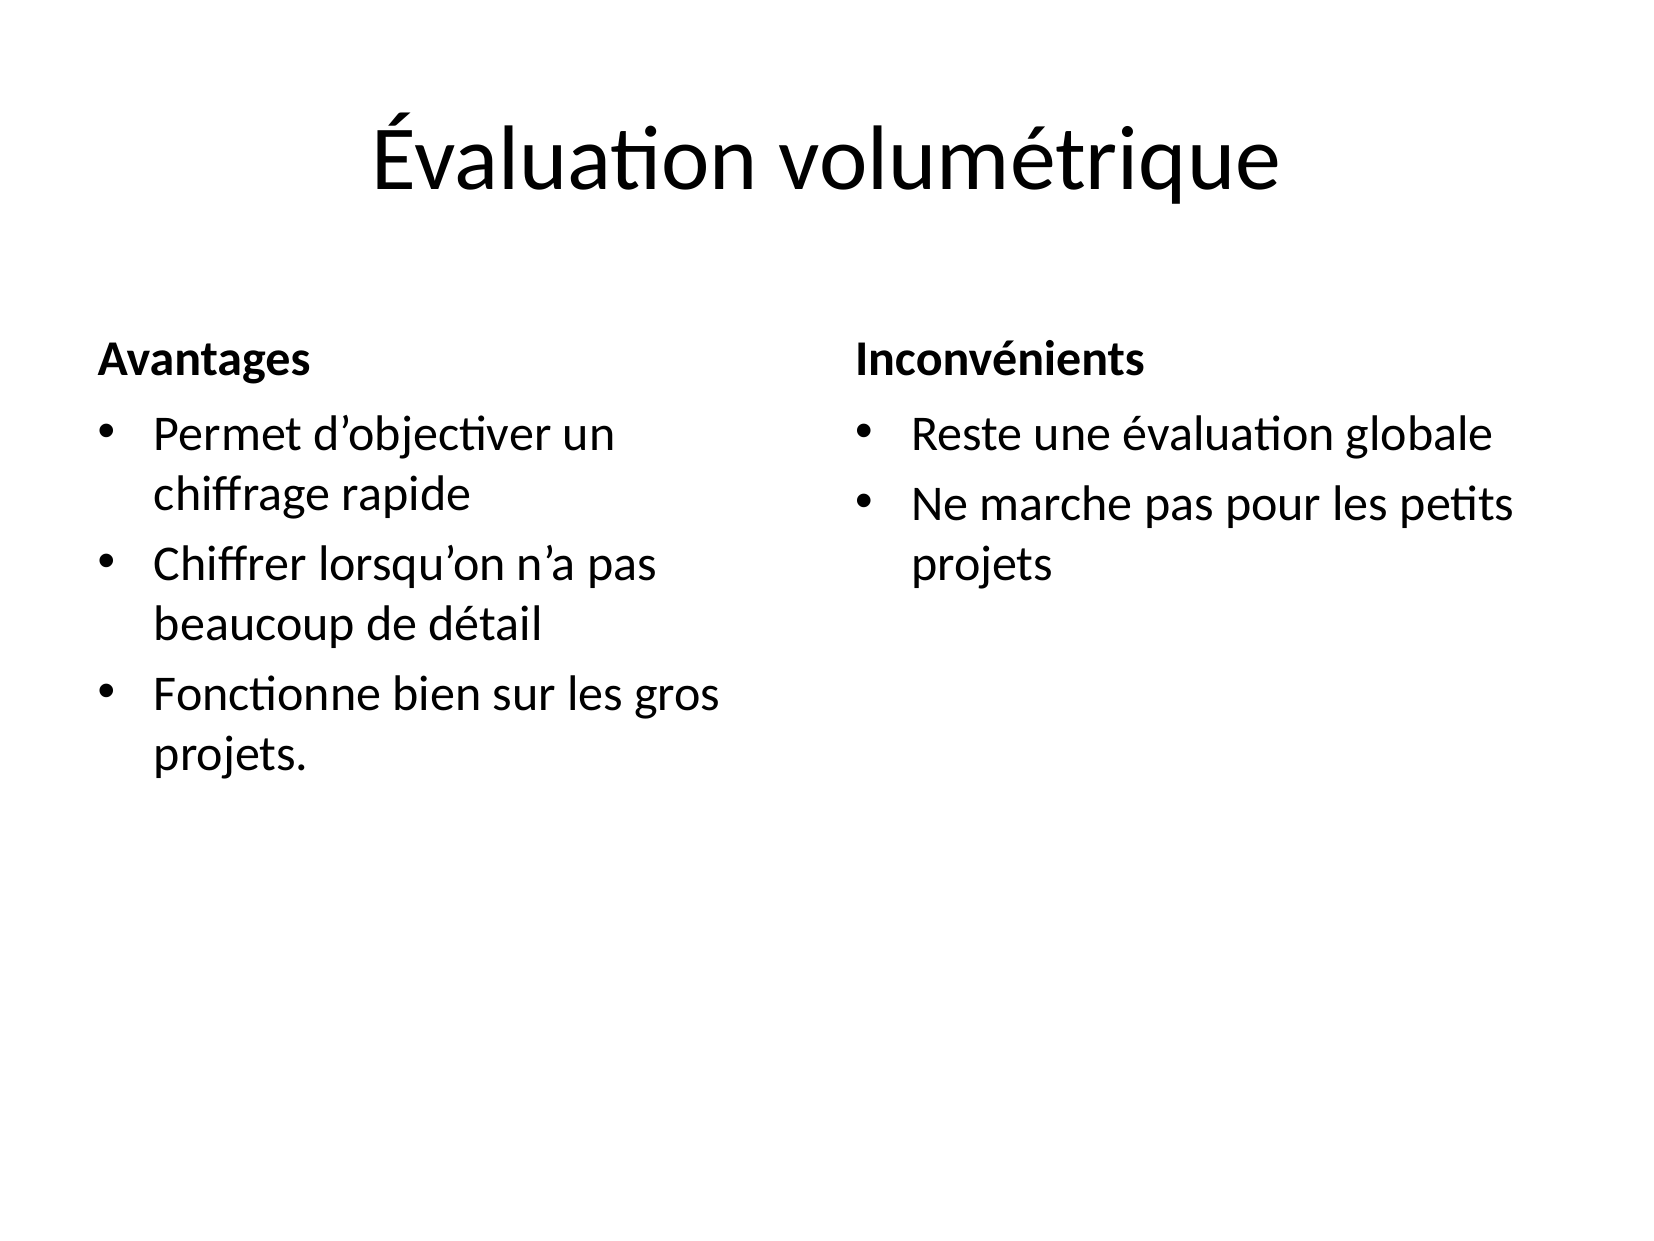

# Évaluation volumétrique
Avantages
Inconvénients
Permet d’objectiver un chiffrage rapide
Chiffrer lorsqu’on n’a pas beaucoup de détail
Fonctionne bien sur les gros projets.
Reste une évaluation globale
Ne marche pas pour les petits projets